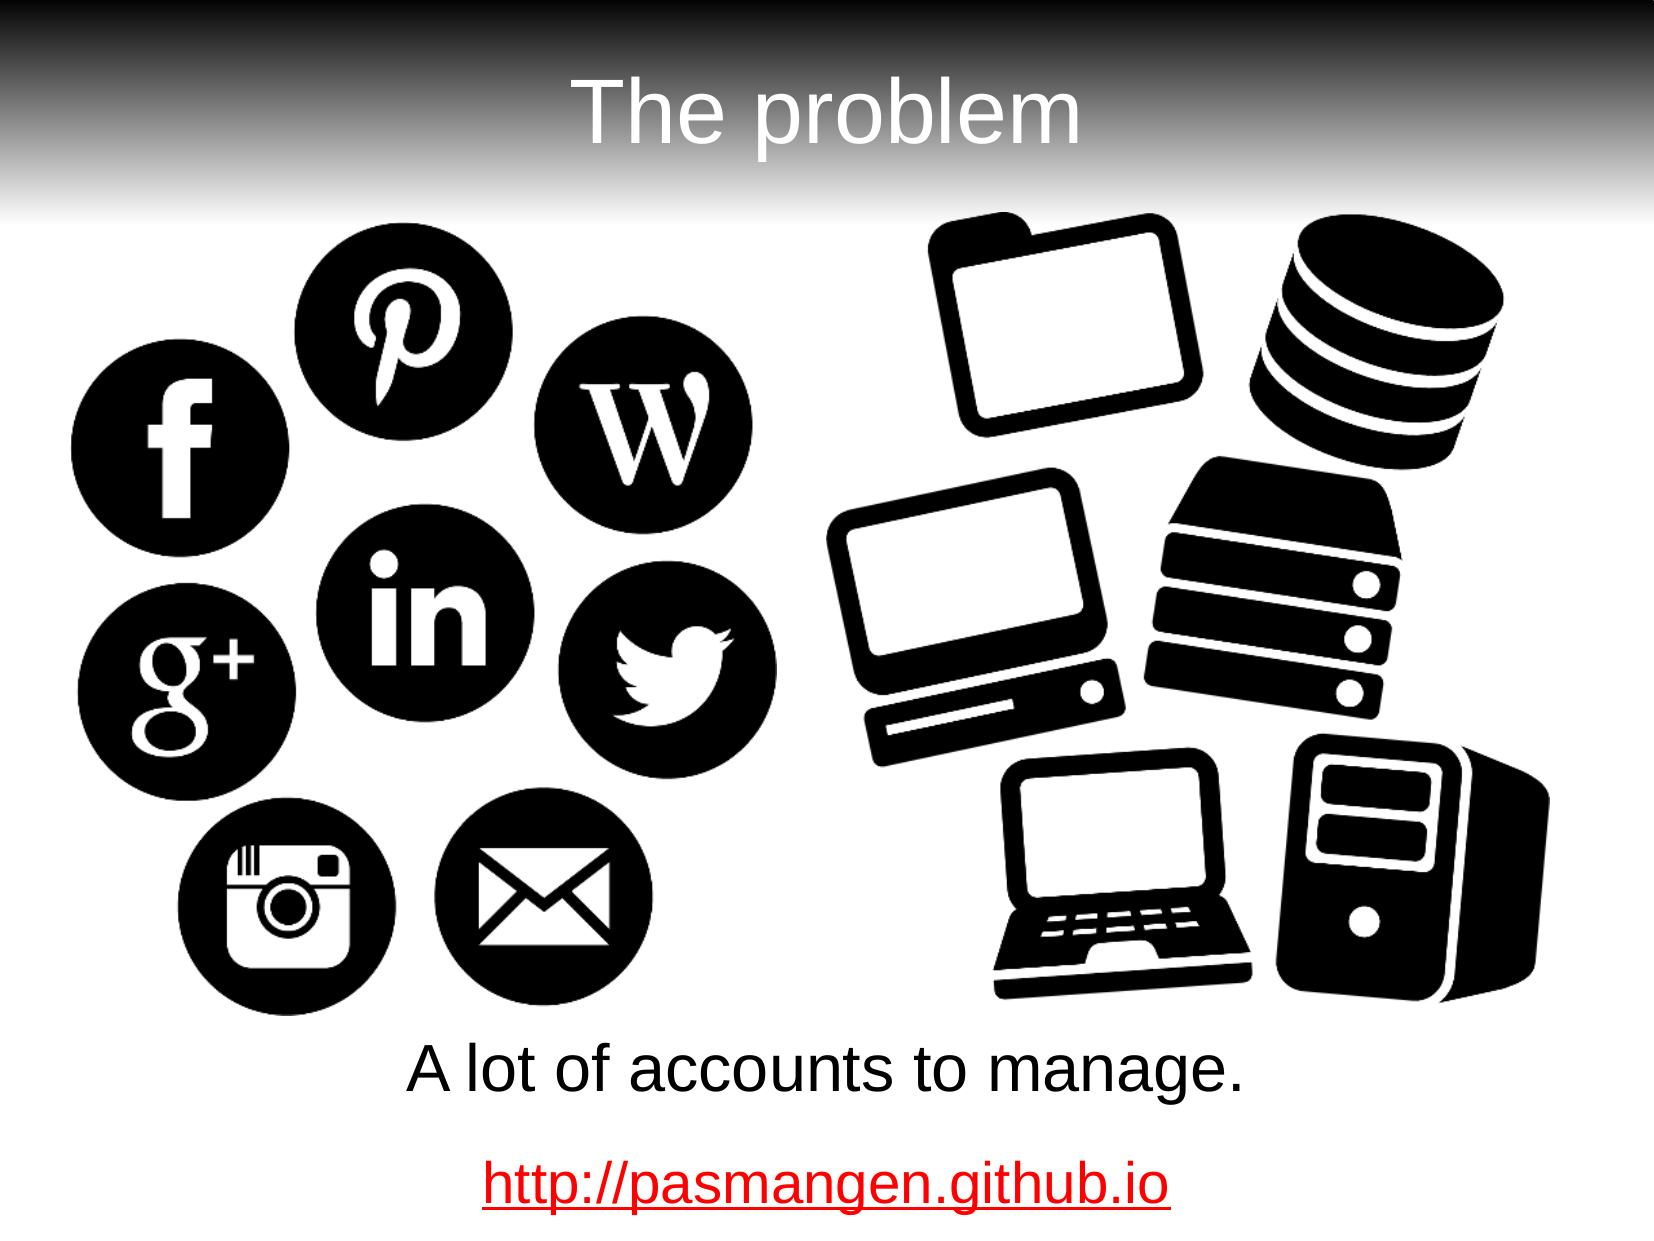

# The problem
A lot of accounts to manage.
http://pasmangen.github.io